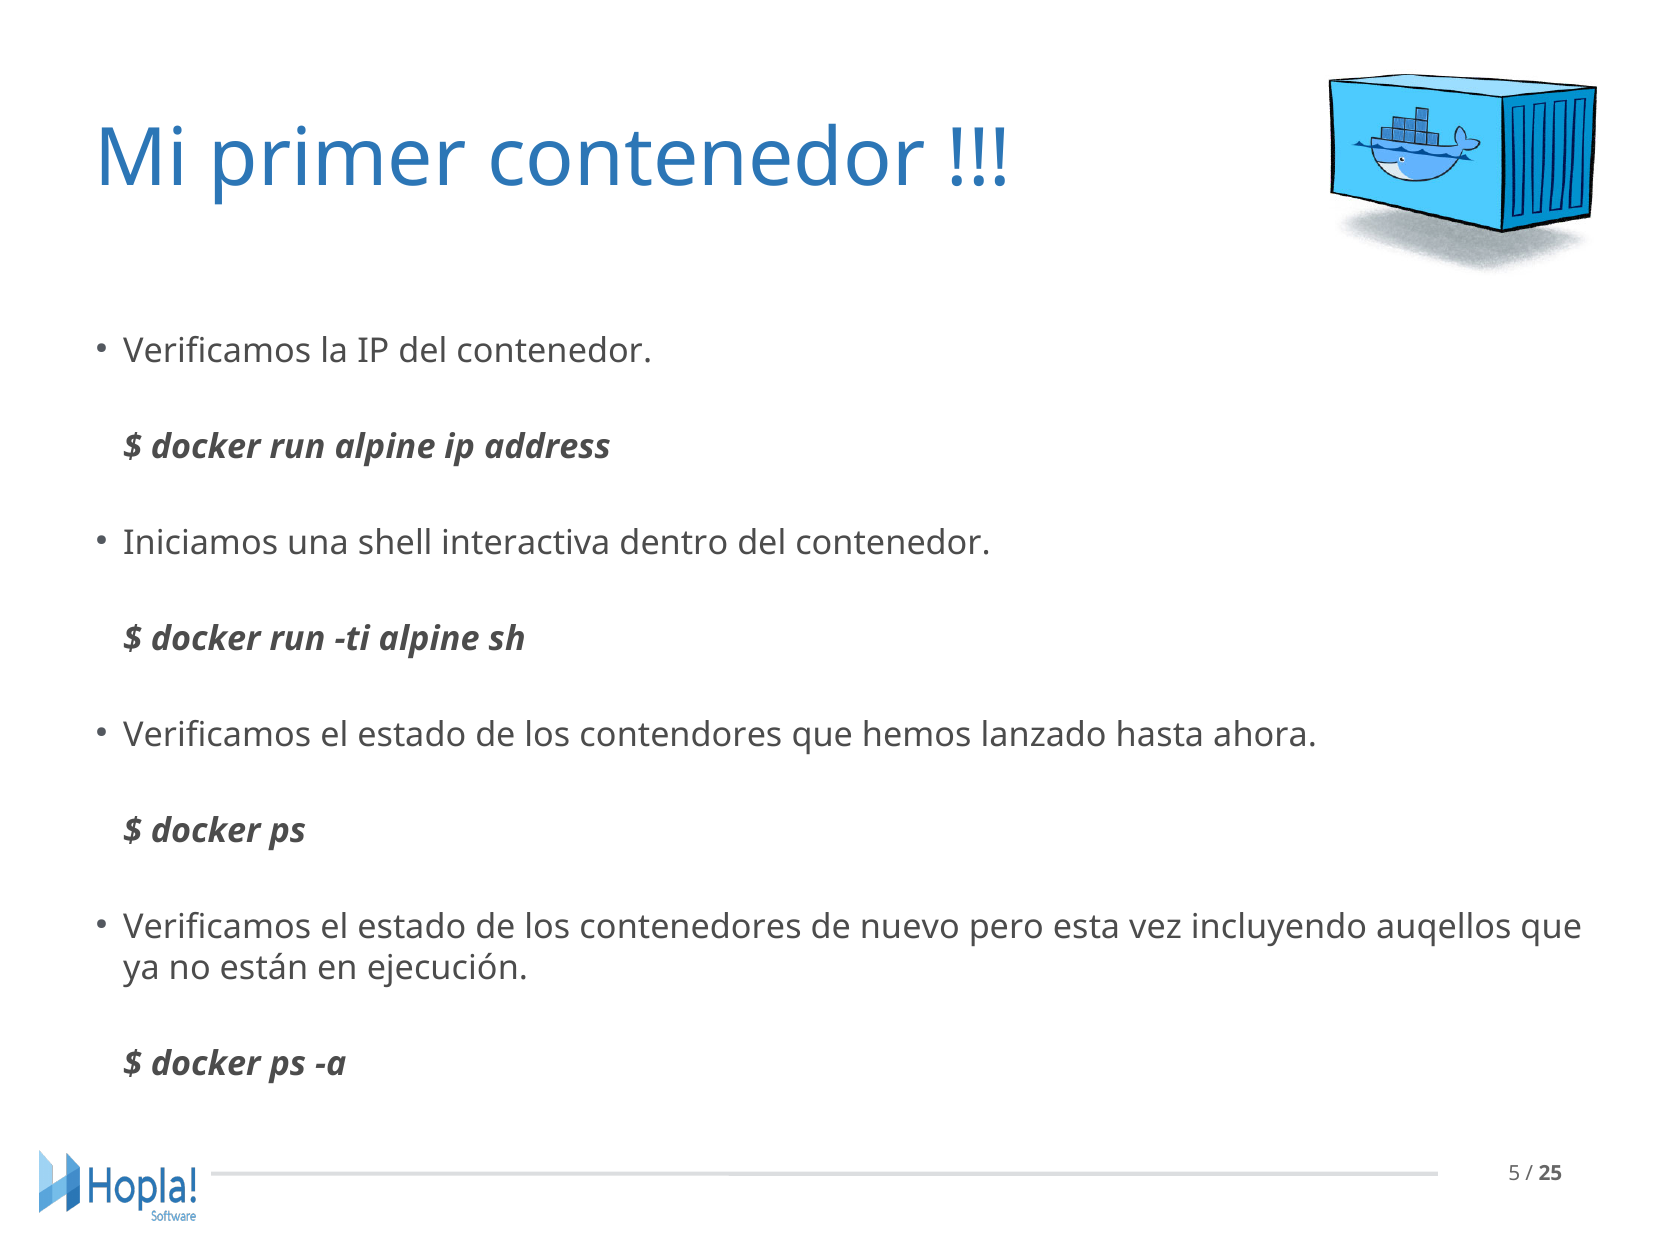

# Mi primer contenedor !!!
Verificamos la IP del contenedor.
$ docker run alpine ip address
Iniciamos una shell interactiva dentro del contenedor.
$ docker run -ti alpine sh
Verificamos el estado de los contendores que hemos lanzado hasta ahora.
$ docker ps
Verificamos el estado de los contenedores de nuevo pero esta vez incluyendo auqellos que ya no están en ejecución.
$ docker ps -a
5